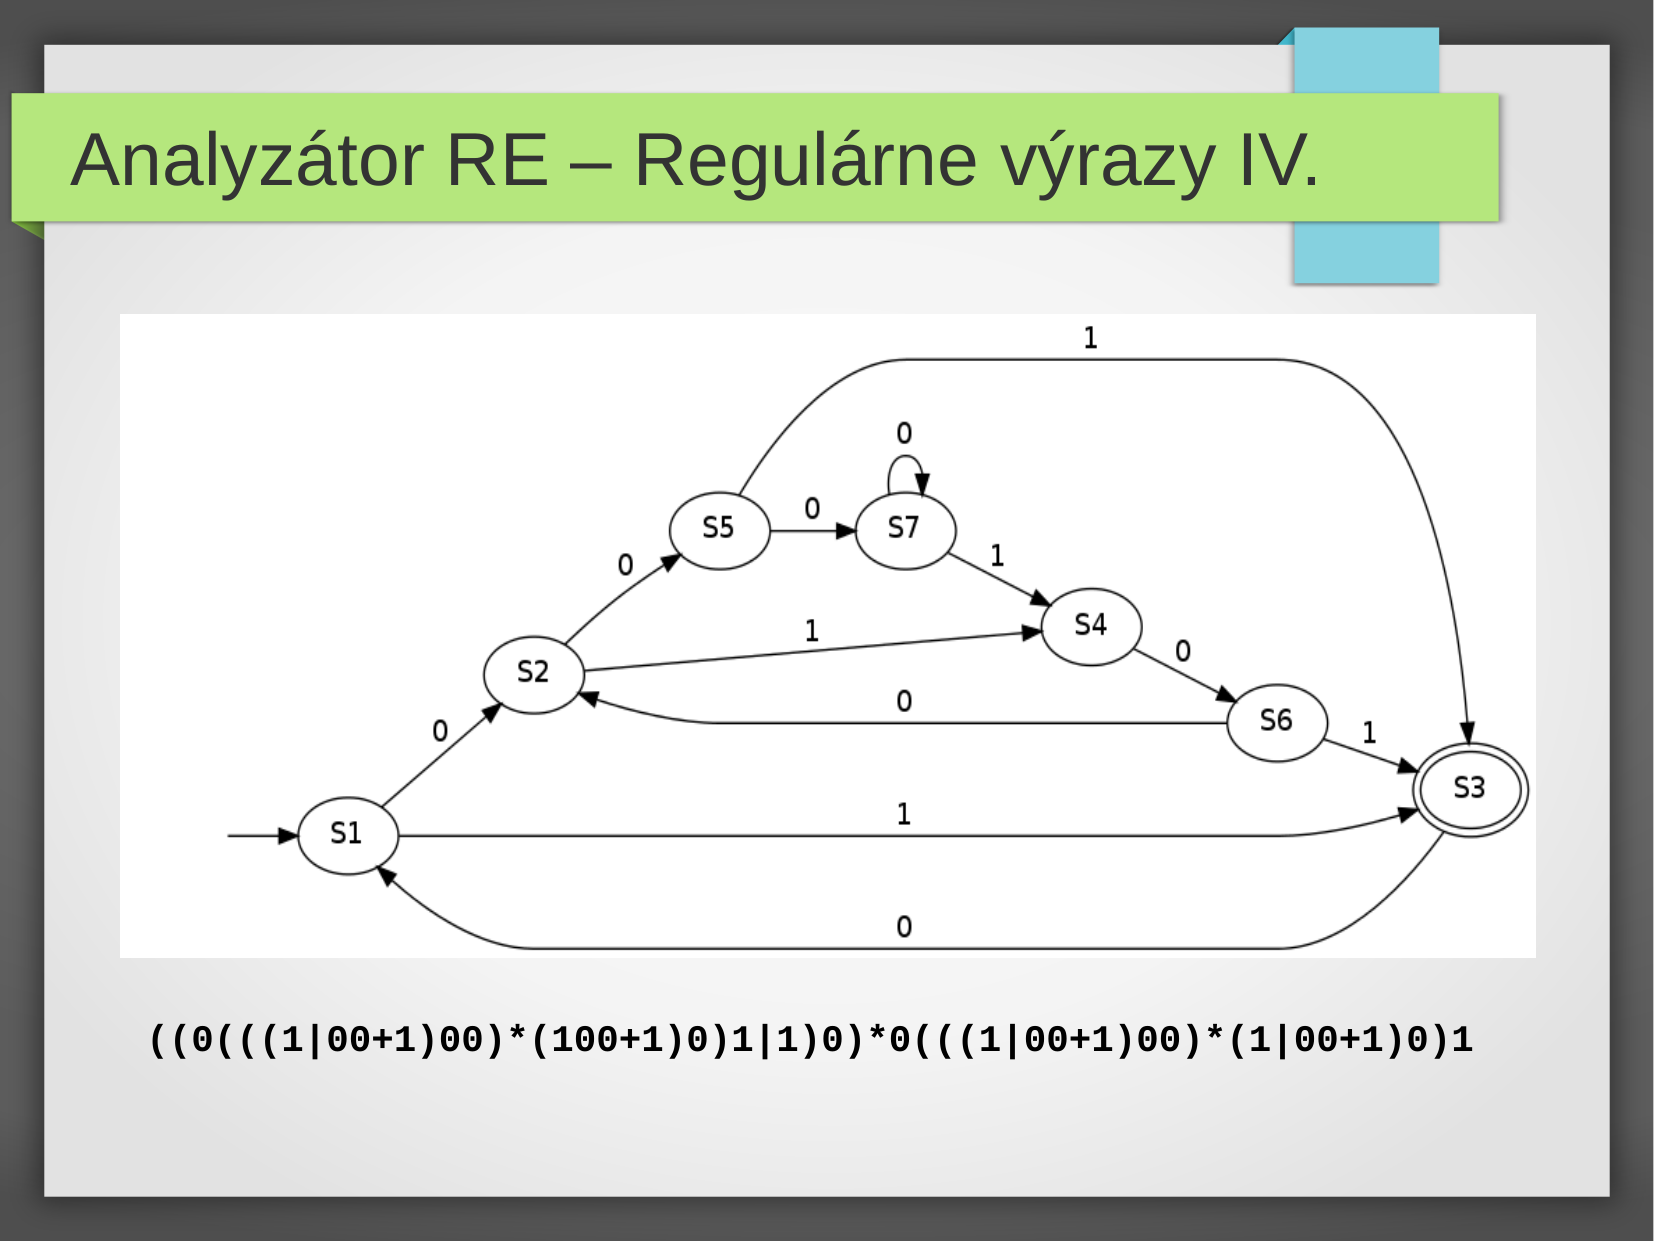

# Analyzátor RE – Regulárne výrazy IV.
((0(((1|00+1)00)*(100+1)0)1|1)0)*0(((1|00+1)00)*(1|00+1)0)1